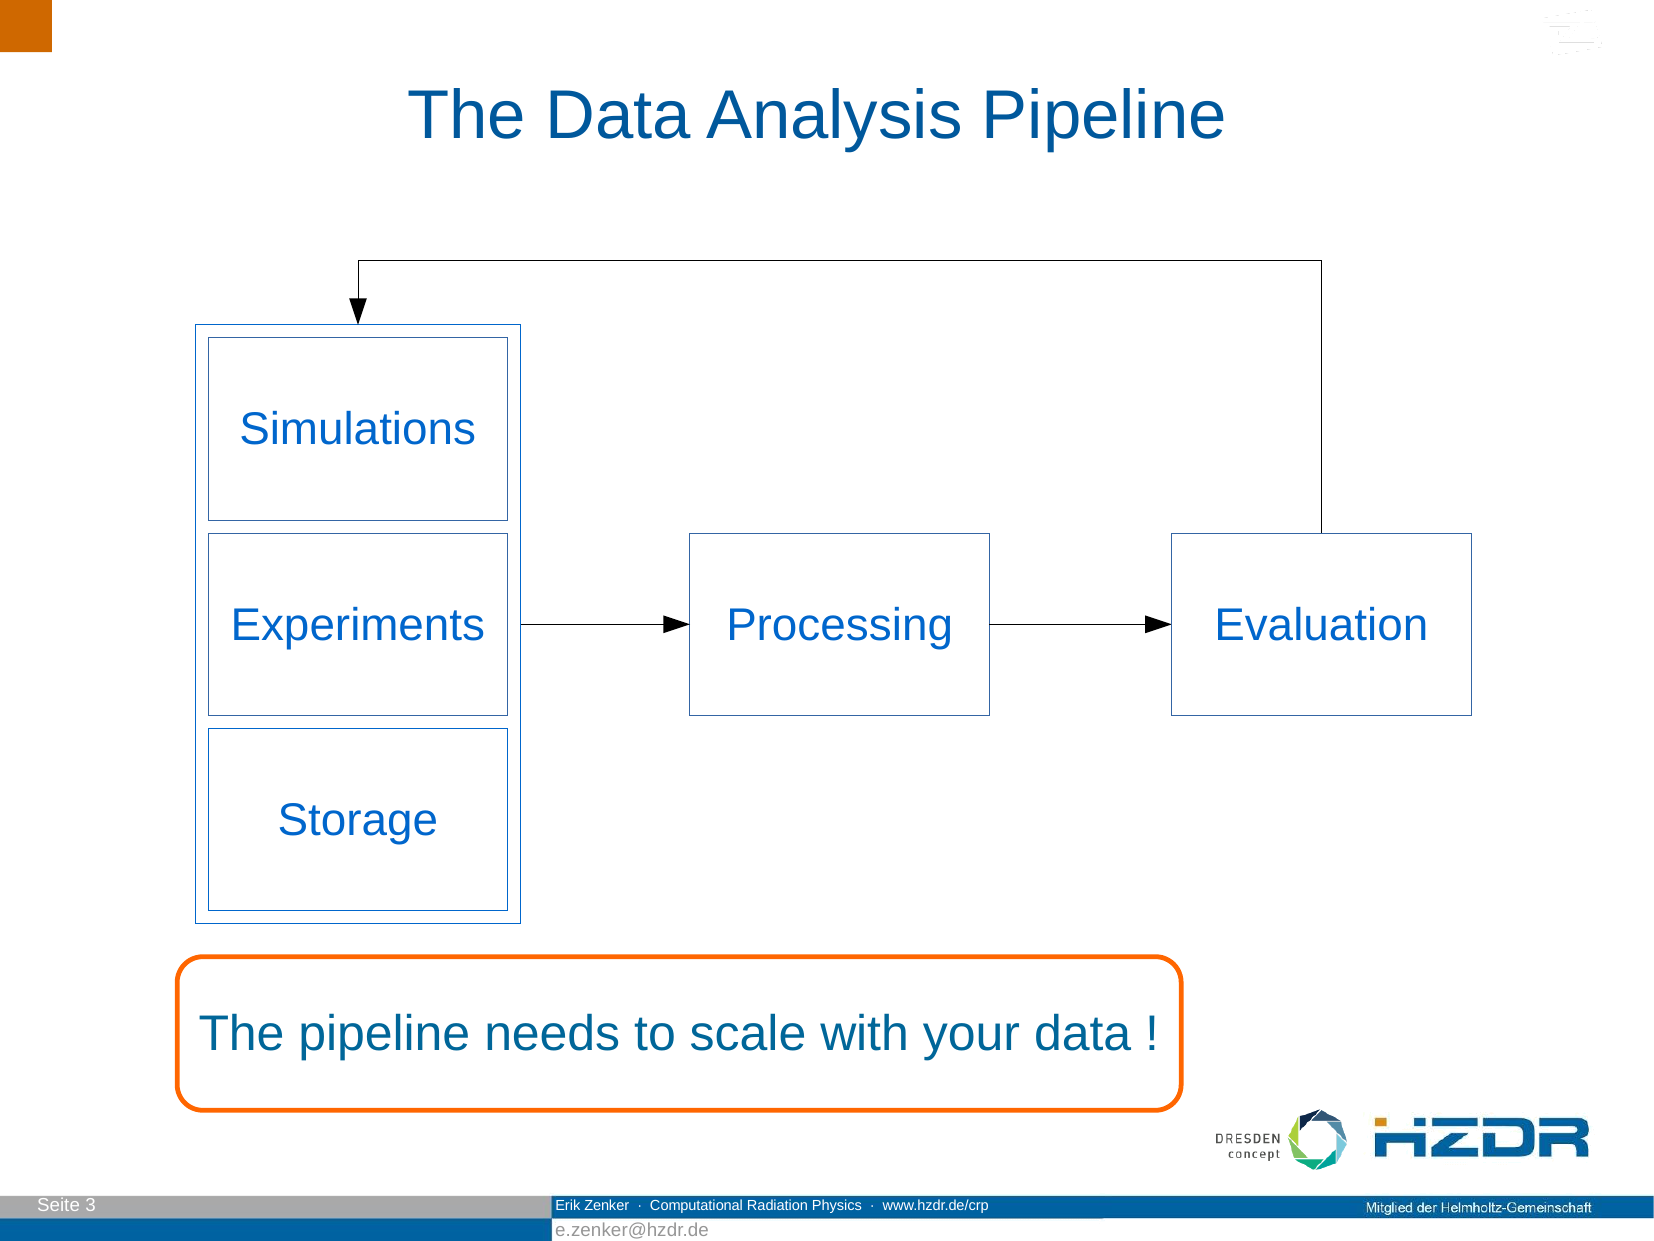

# The Data Analysis Pipeline
Evaluation
Simulations
Experiments
Processing
Storage
The pipeline needs to scale with your data !